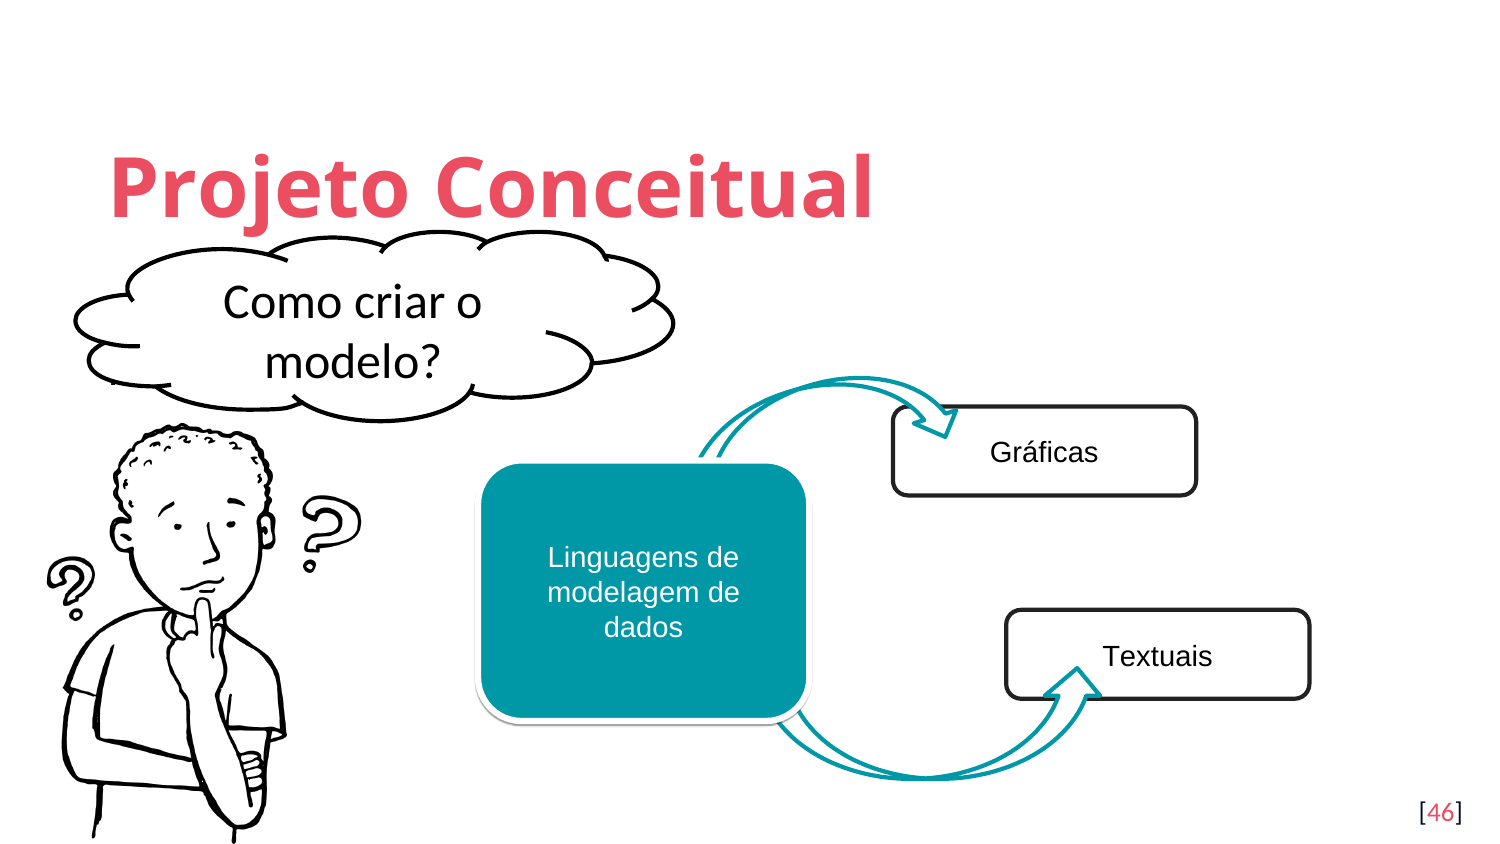

Projeto Conceitual
Como criar o modelo?
Modelo de Alto Nível
Gráficas
Linguagens de modelagem de dados
Textuais